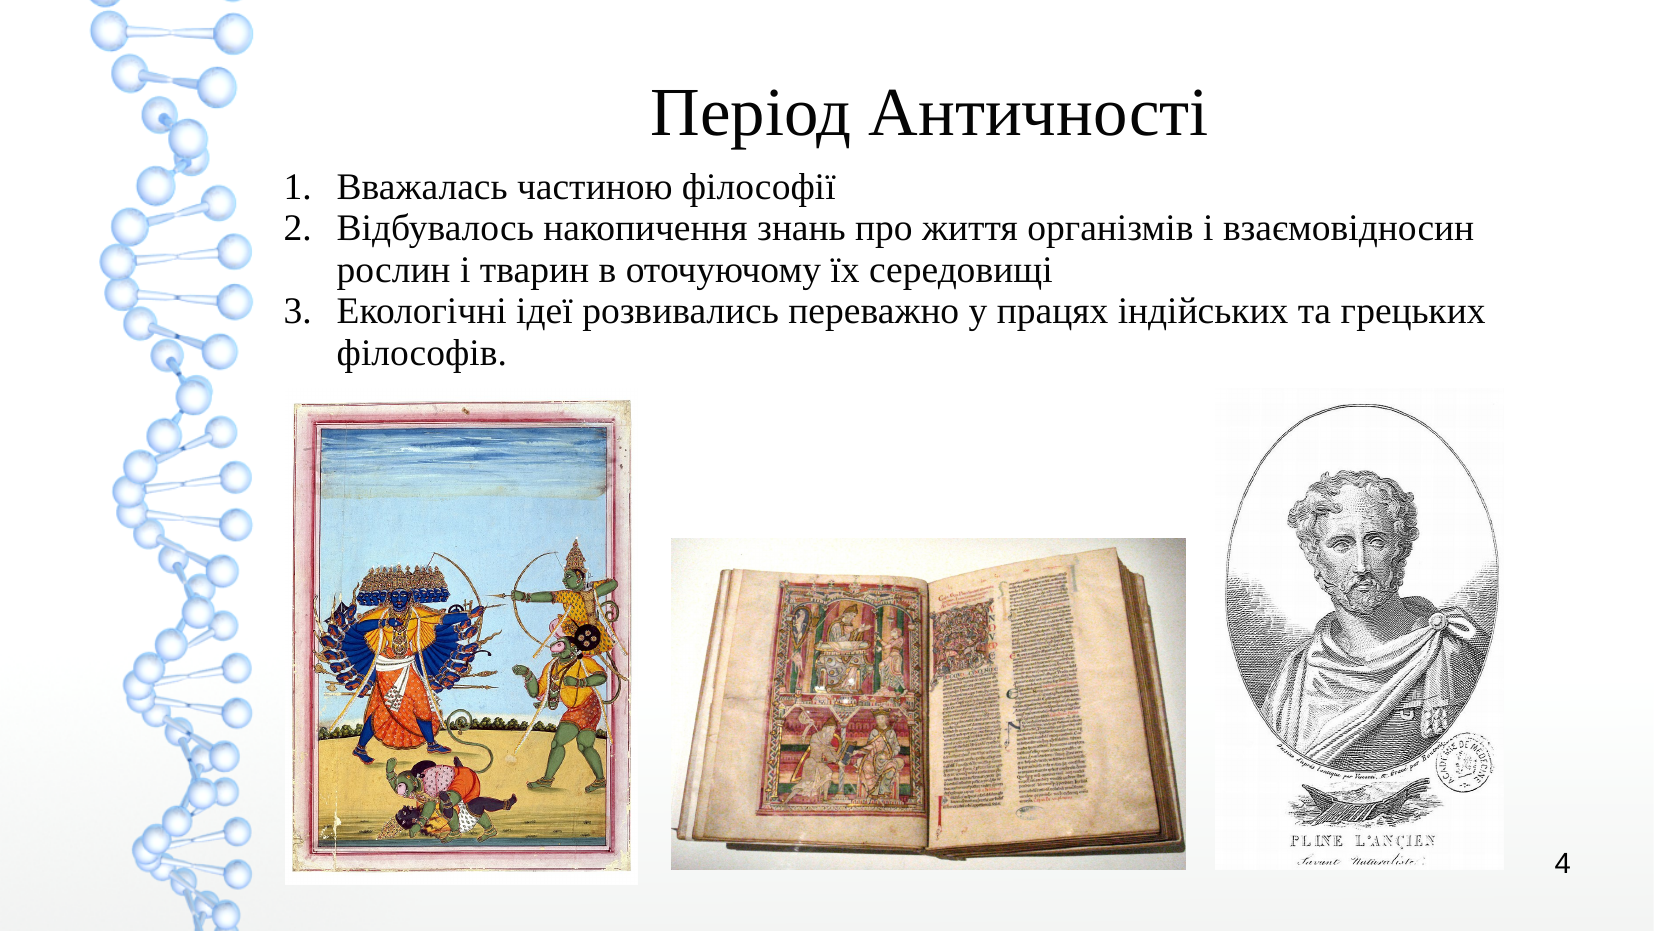

# Період Античності
Вважалась частиною філософії
Відбувалось накопичення знань про життя організмів і взаємовідносин рослин і тварин в оточуючому їх середовищі
Екологічні ідеї розвивались переважно у працях індійських та грецьких філософів.
4